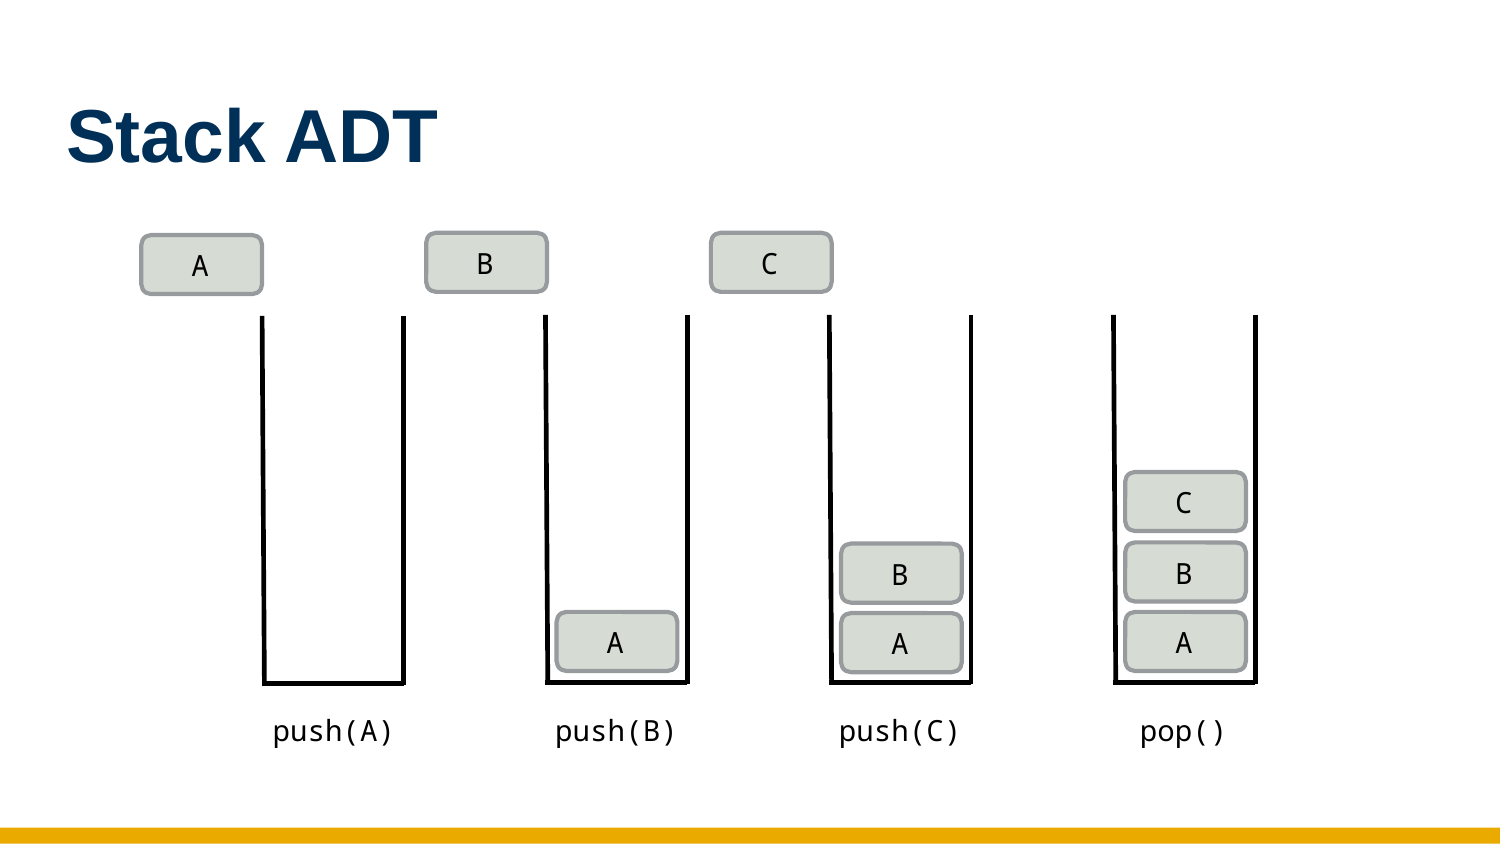

# Stack ADT
B
C
A
C
B
B
A
A
A
push(A)
push(B)
push(C)
pop()